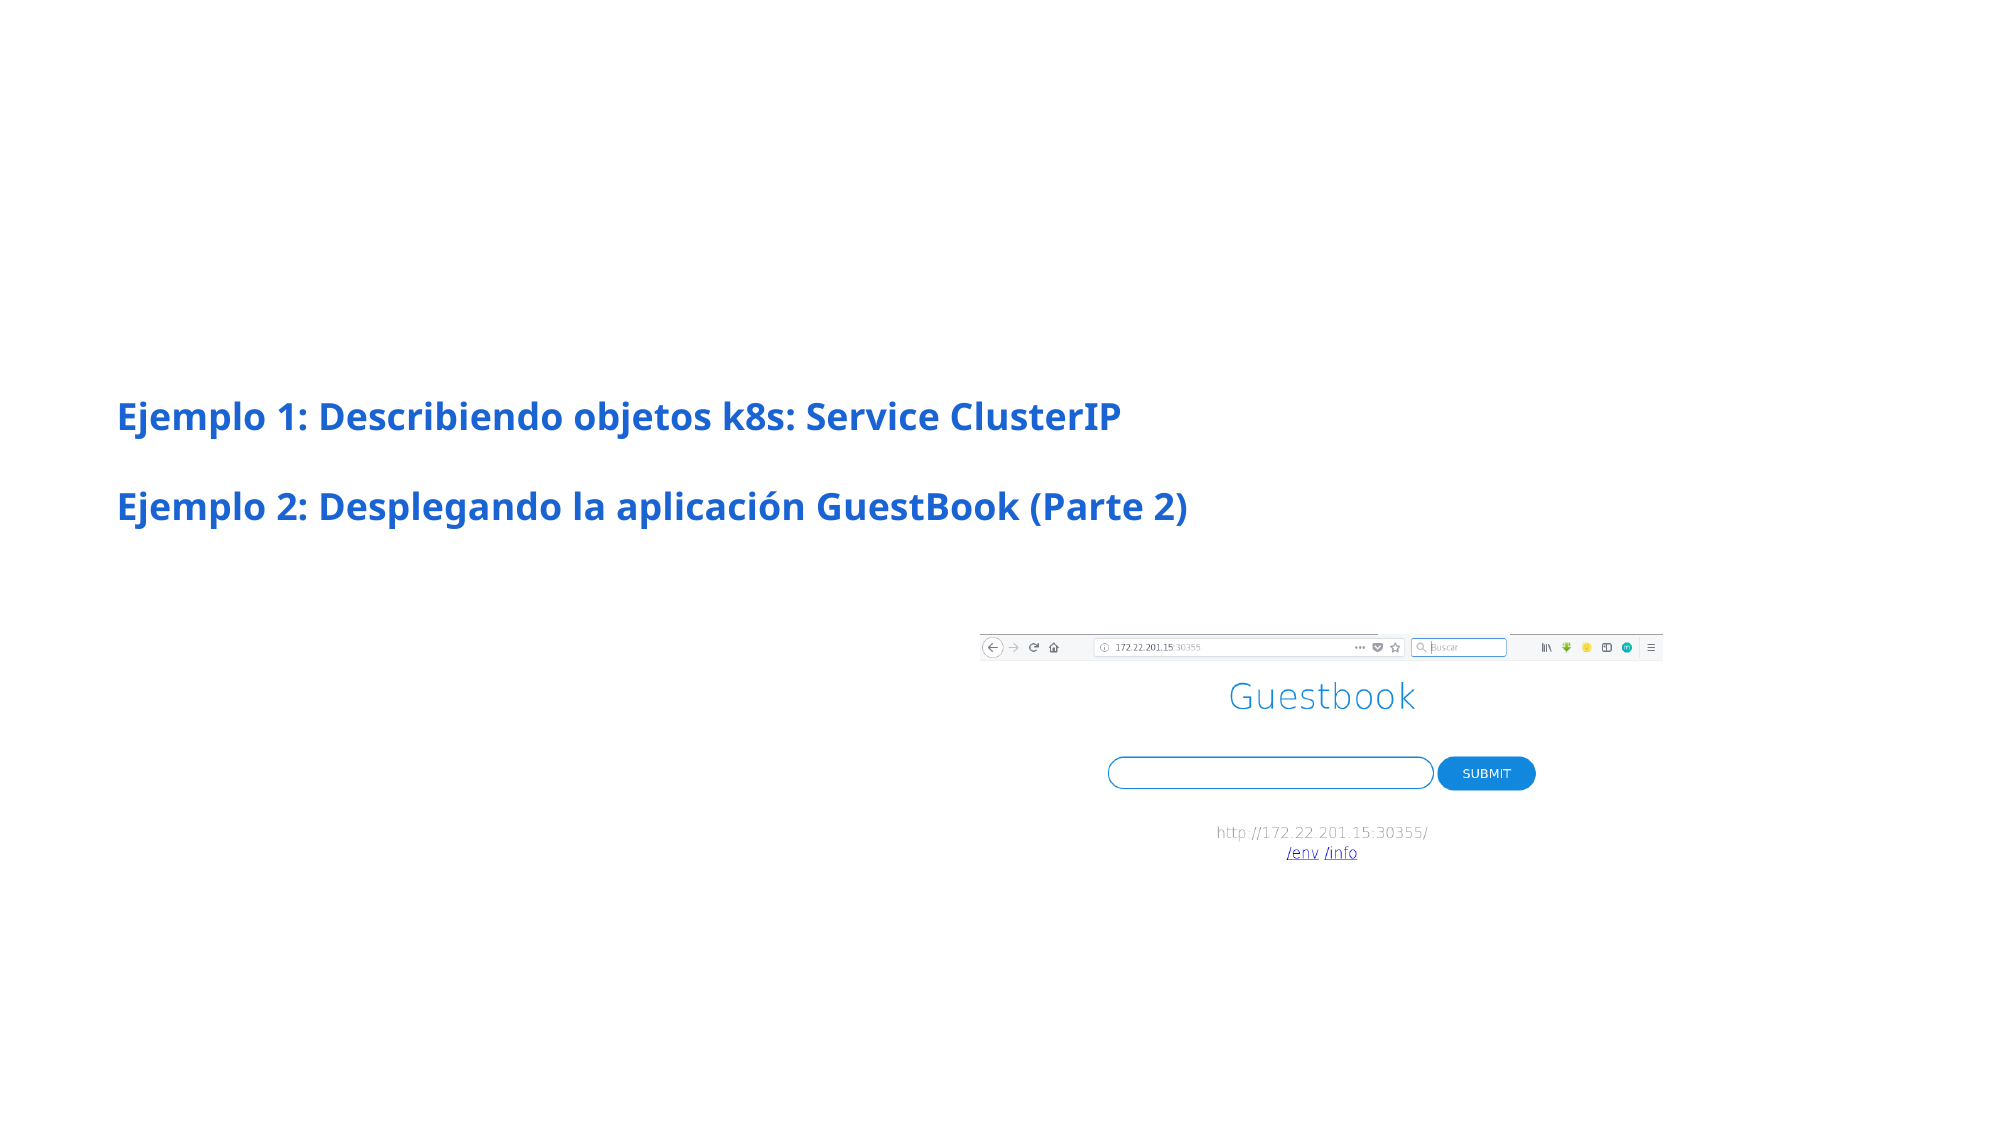

Ejemplo 1: Describiendo objetos k8s: Service ClusterIP
Ejemplo 2: Desplegando la aplicación GuestBook (Parte 2)